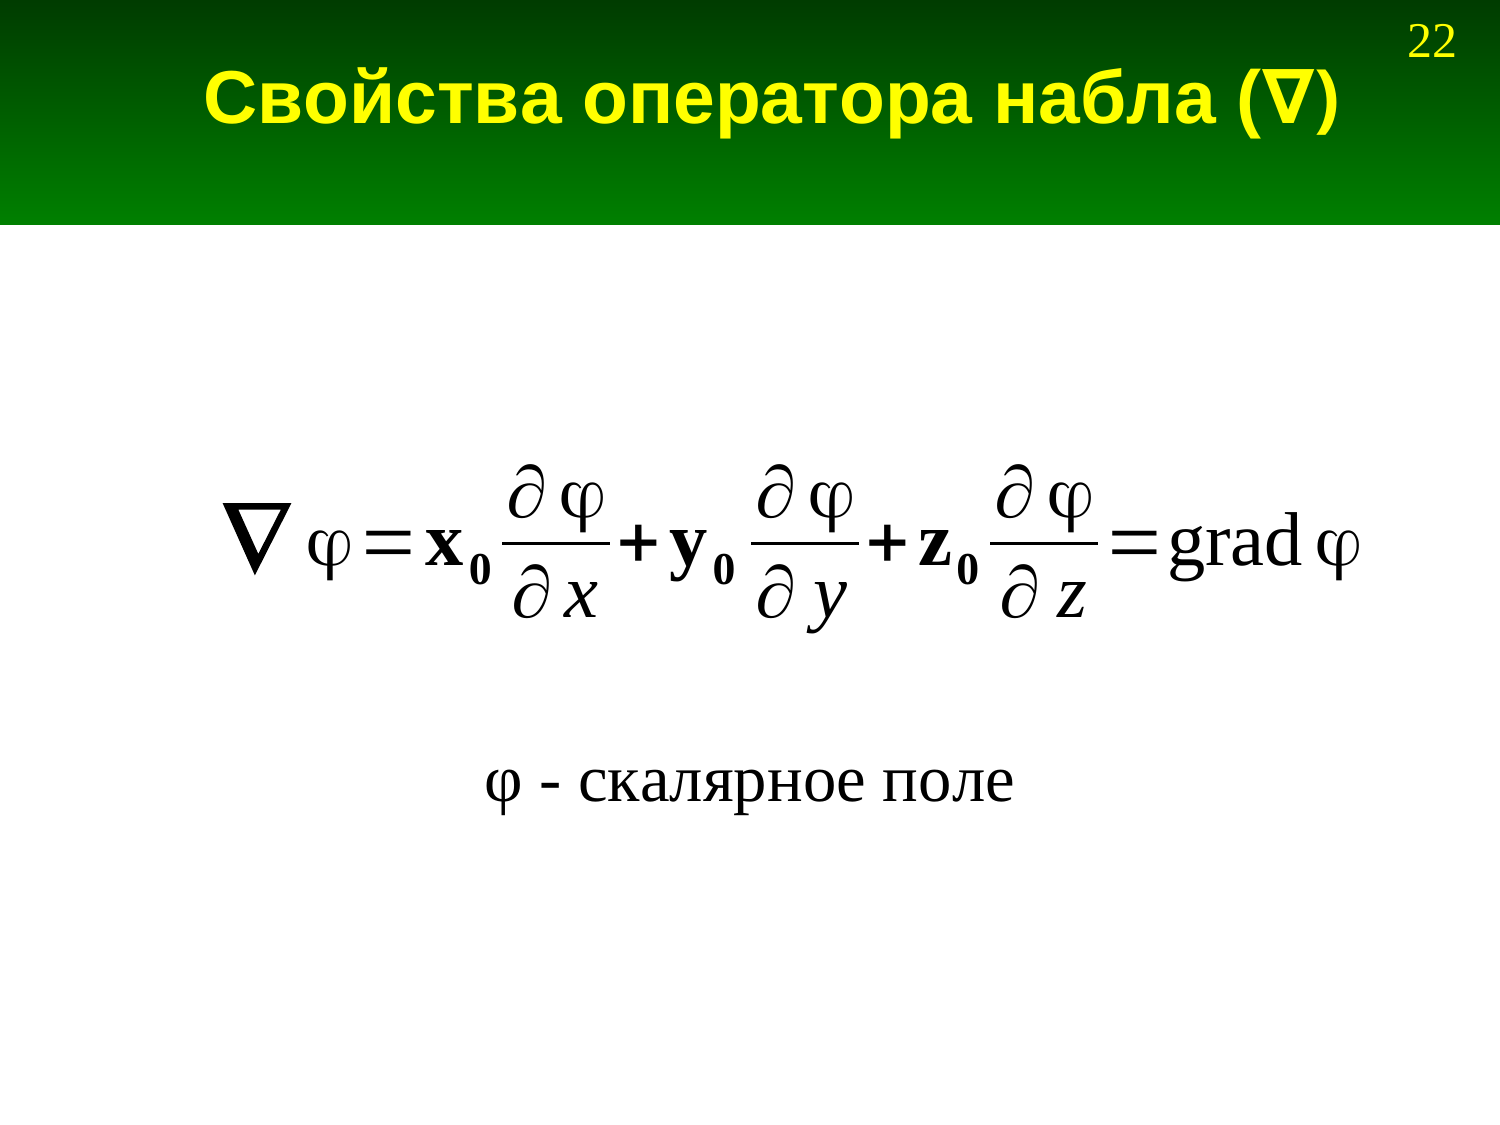

# Свойства оператора набла (∇)
φ - скалярное поле